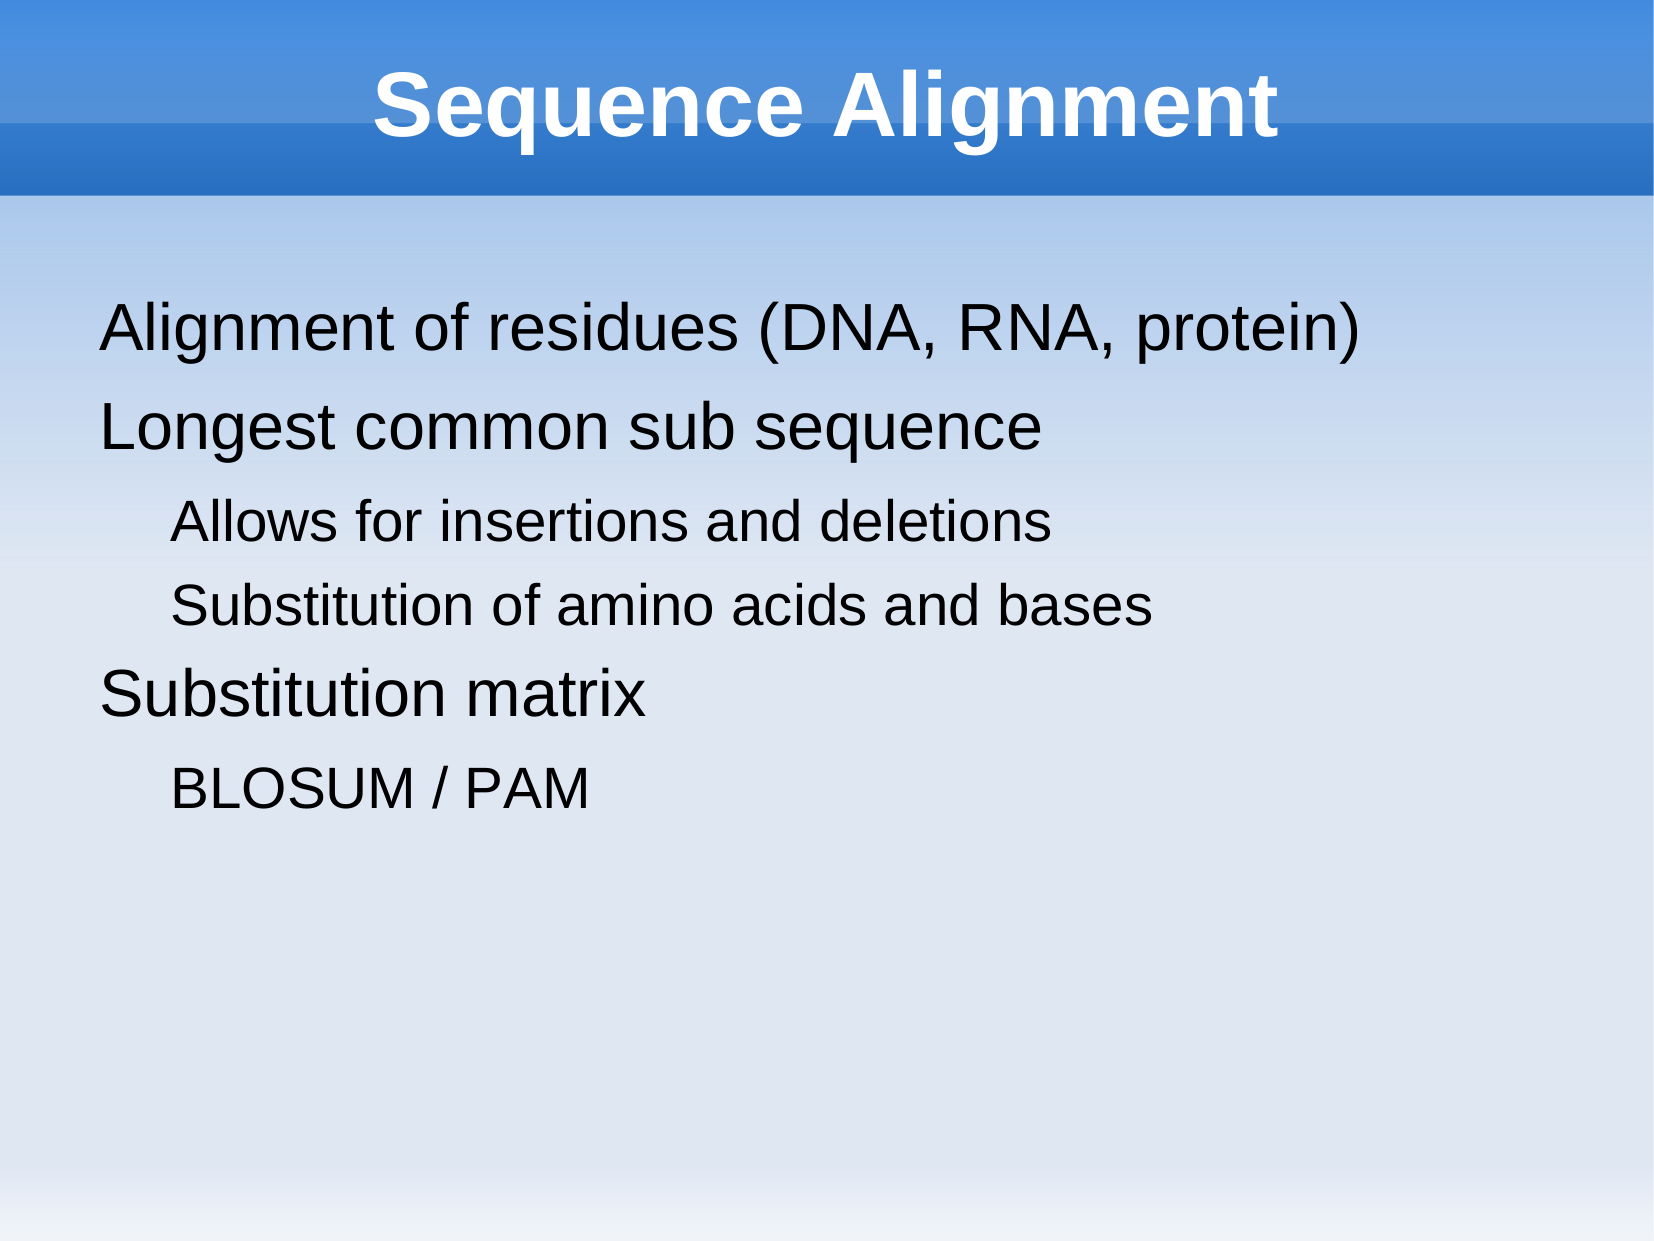

# Sequence Alignment
Alignment of residues (DNA, RNA, protein)
Longest common sub sequence
Allows for insertions and deletions
Substitution of amino acids and bases
Substitution matrix
BLOSUM / PAM